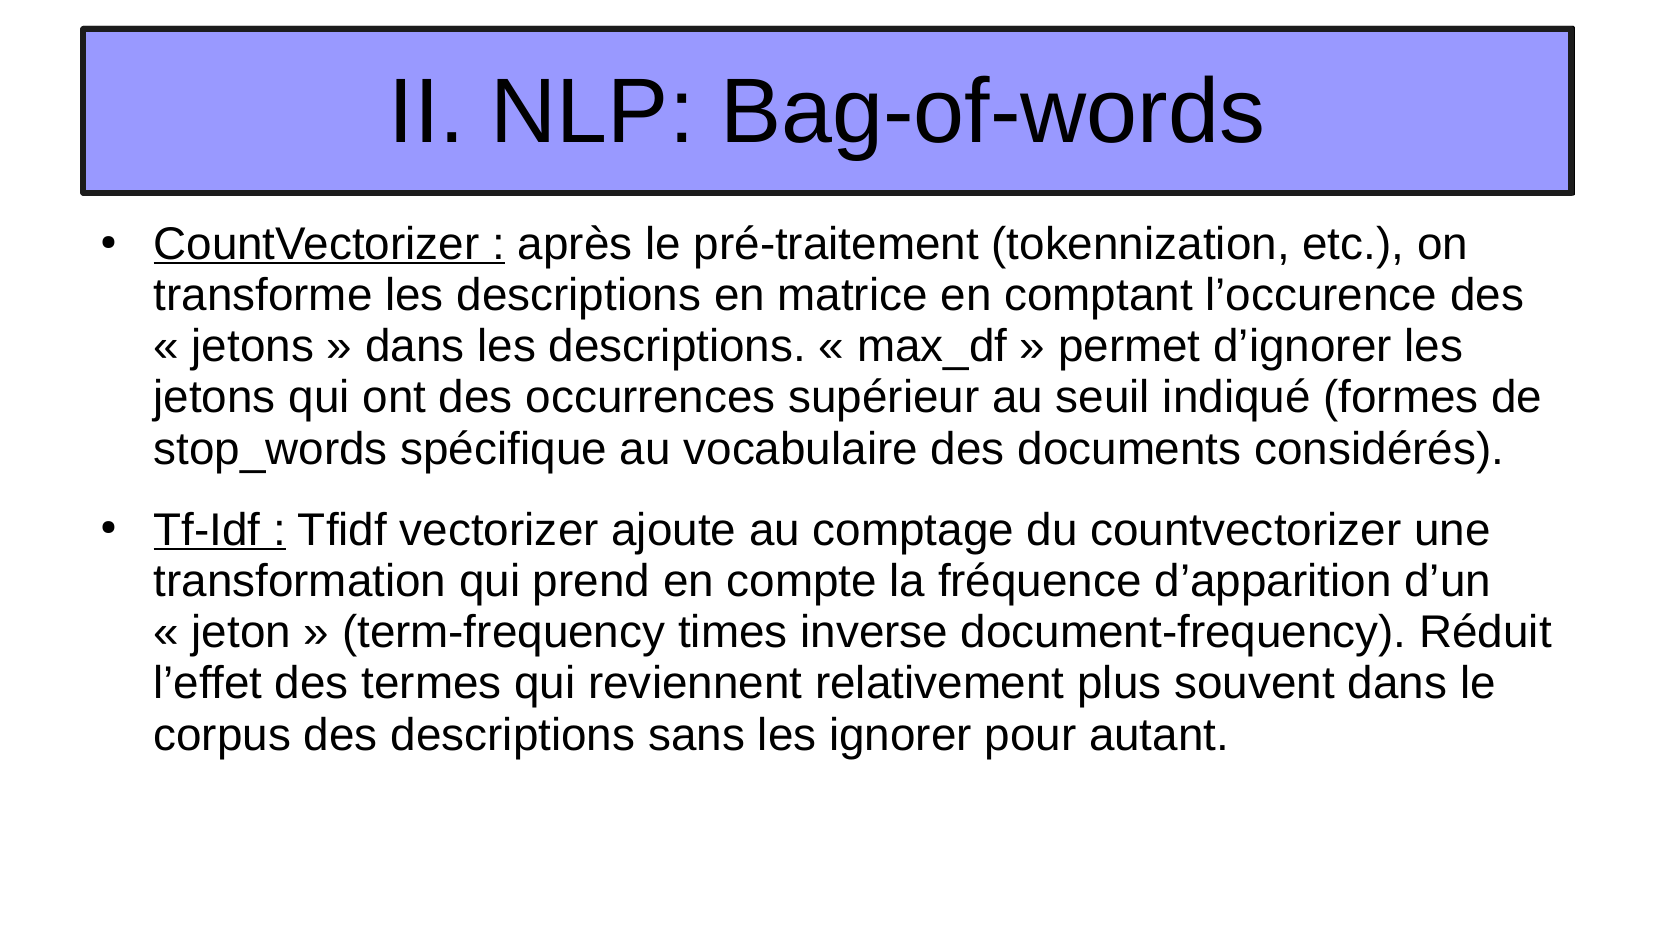

II. NLP: Bag-of-words
#
CountVectorizer : après le pré-traitement (tokennization, etc.), on transforme les descriptions en matrice en comptant l’occurence des « jetons » dans les descriptions. « max_df » permet d’ignorer les jetons qui ont des occurrences supérieur au seuil indiqué (formes de stop_words spécifique au vocabulaire des documents considérés).
Tf-Idf : Tfidf vectorizer ajoute au comptage du countvectorizer une transformation qui prend en compte la fréquence d’apparition d’un « jeton » (term-frequency times inverse document-frequency). Réduit l’effet des termes qui reviennent relativement plus souvent dans le corpus des descriptions sans les ignorer pour autant.